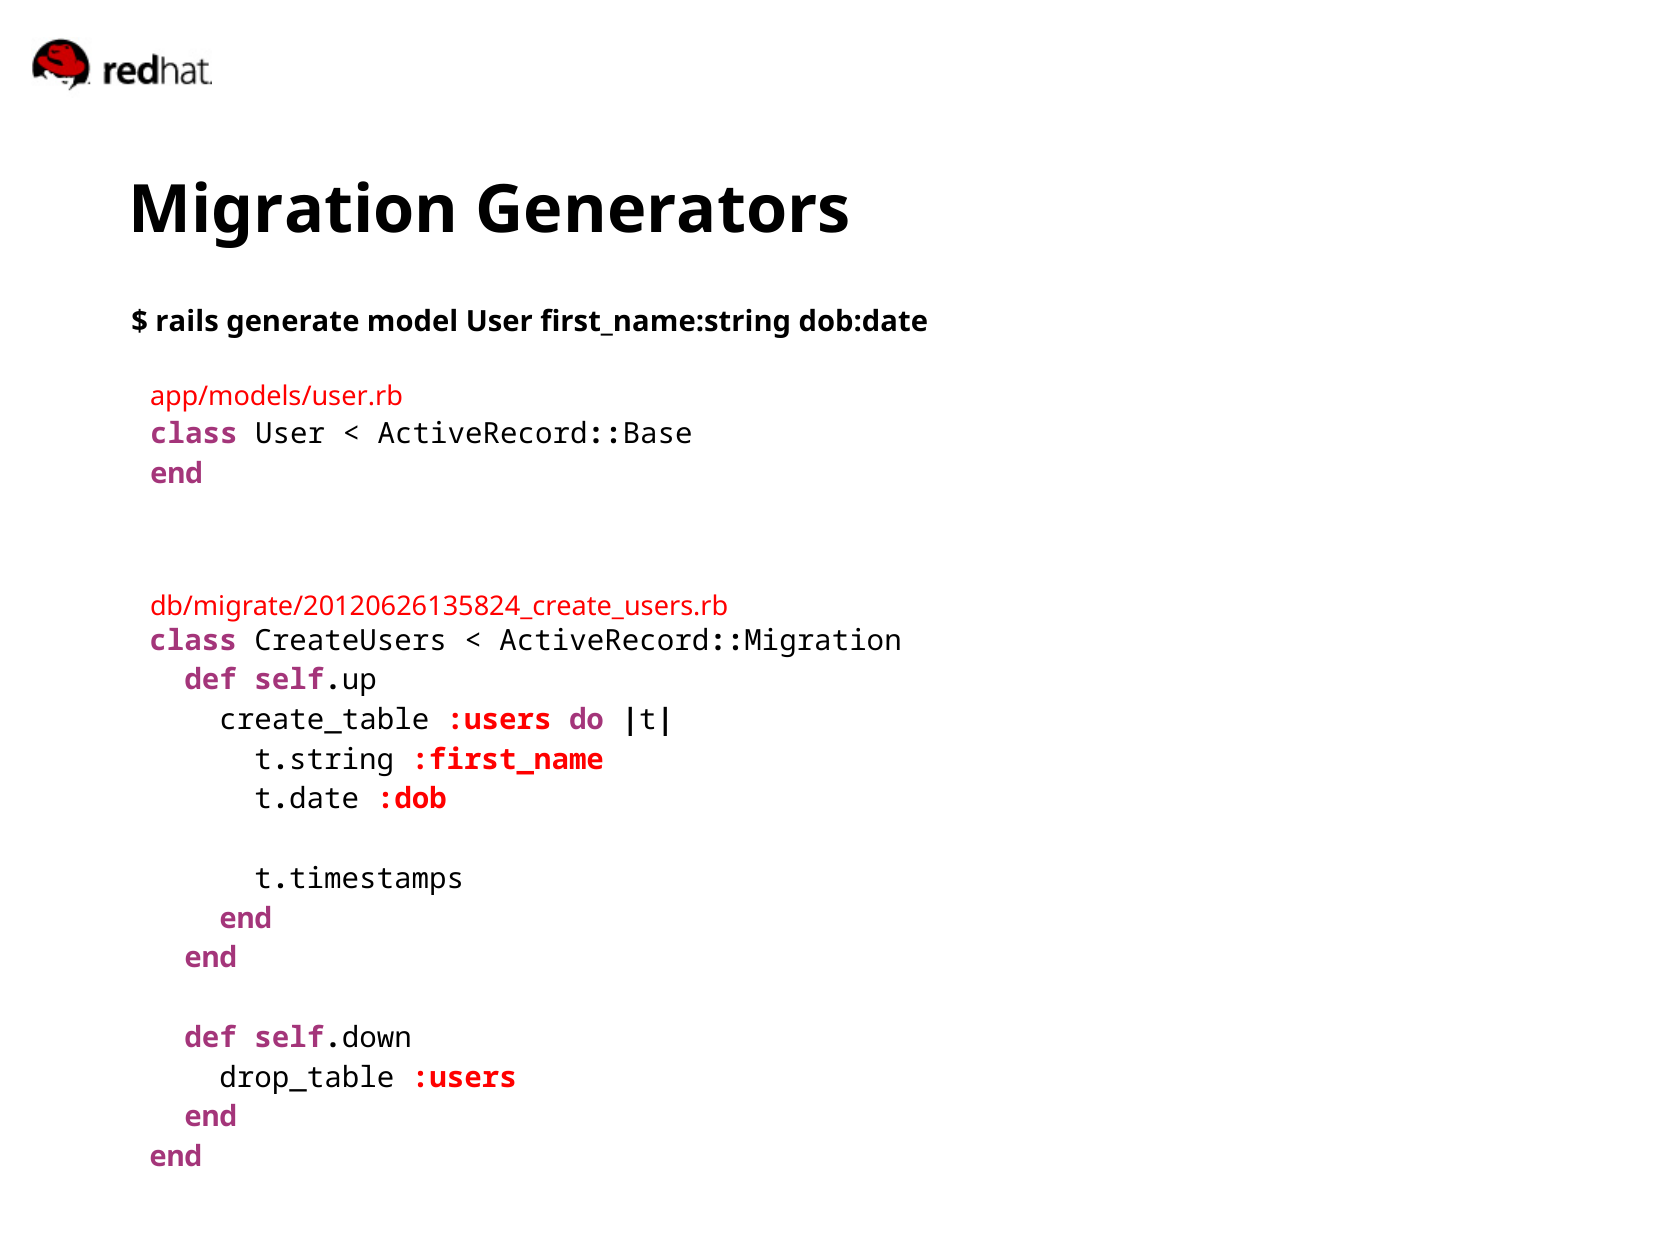

# Migration Generators
$ rails generate model User first_name:string dob:date
app/models/user.rb
class User < ActiveRecord::Base
end
db/migrate/20120626135824_create_users.rb
class CreateUsers < ActiveRecord::Migration
 def self.up
 create_table :users do |t|
 t.string :first_name
 t.date :dob
 t.timestamps
 end
 end
 def self.down
 drop_table :users
 end
end